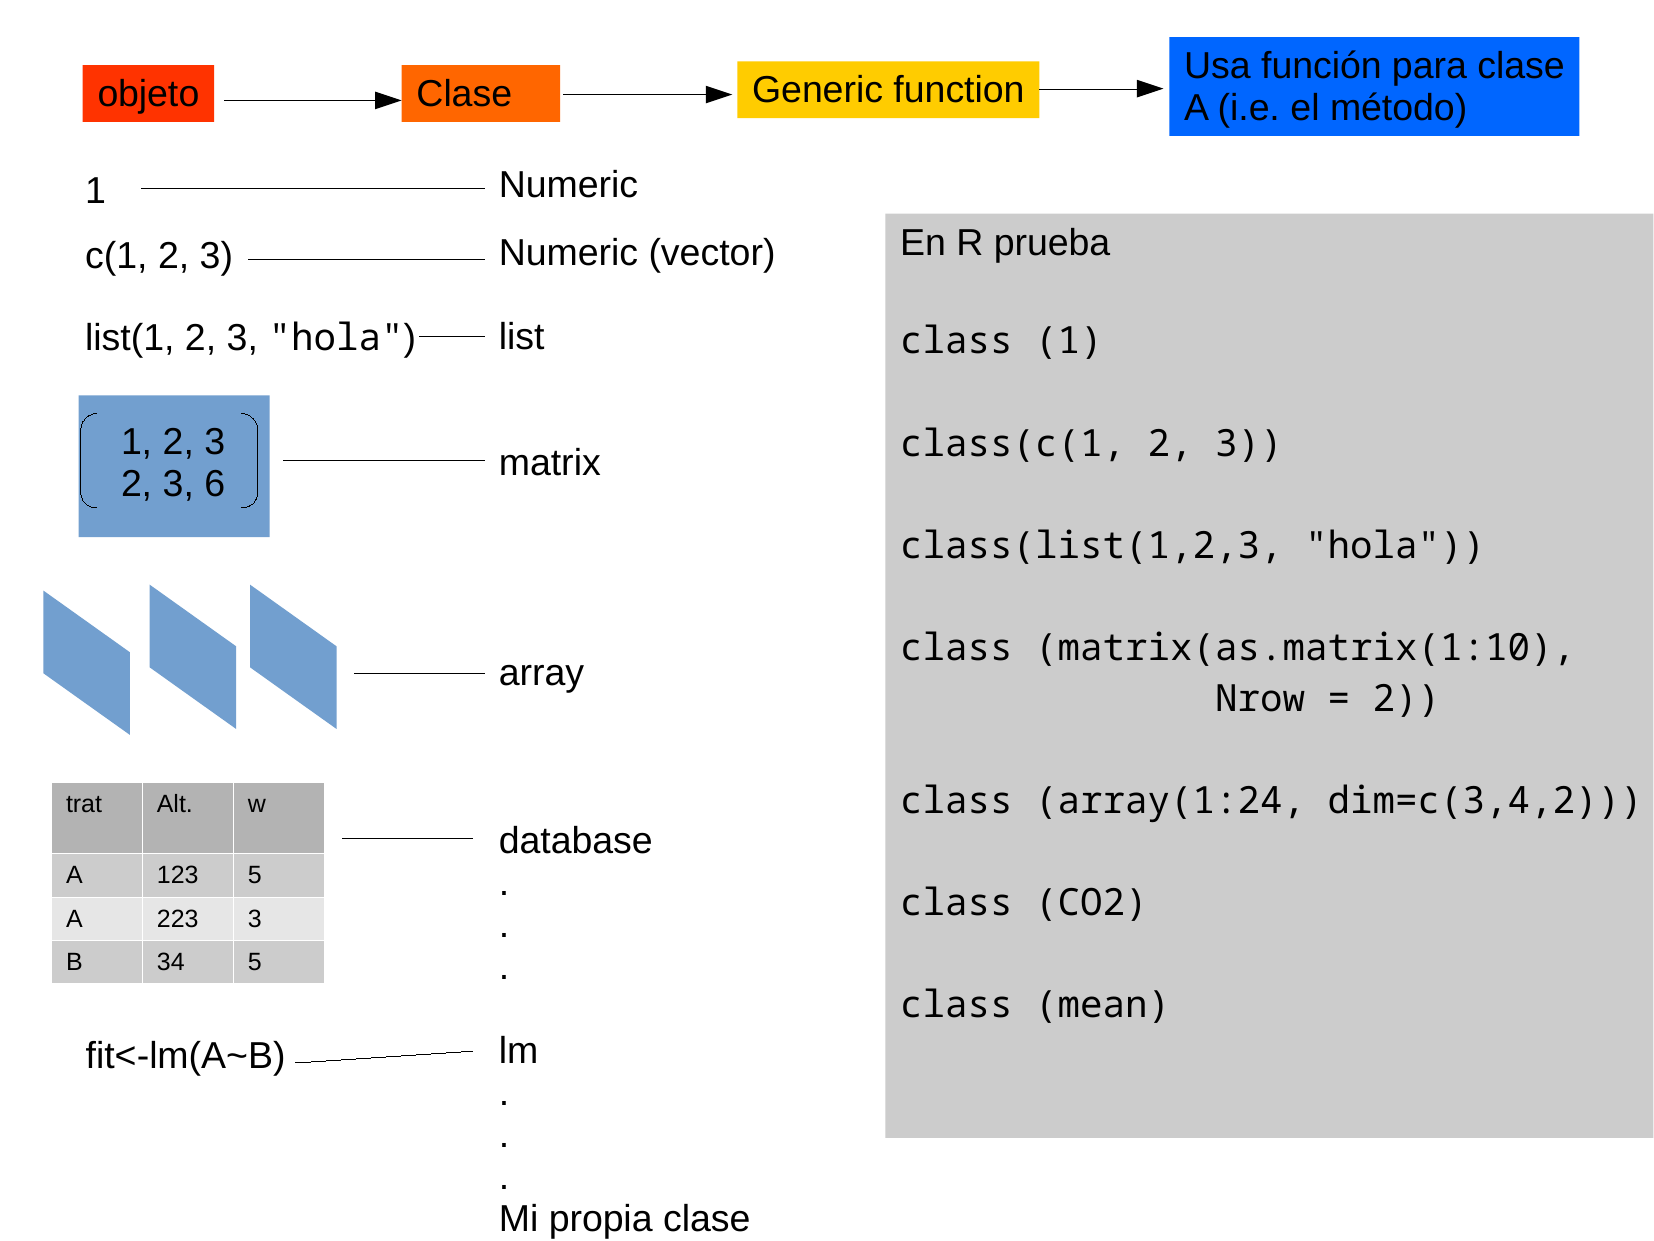

Usa función para clase
A (i.e. el método)
Generic function
objeto
Clase
Numeric
1
En R prueba
class (1)
class(c(1, 2, 3))
class(list(1,2,3, "hola"))
class (matrix(as.matrix(1:10),
 Nrow = 2))
class (array(1:24, dim=c(3,4,2)))
class (CO2)
class (mean)
Numeric (vector)
list
matrix
array
database
.
.
.
lm
.
.
.
Mi propia clase
c(1, 2, 3)
list(1, 2, 3, "hola")
1, 2, 3
2, 3, 6
| trat | Alt. | w |
| --- | --- | --- |
| A | 123 | 5 |
| A | 223 | 3 |
| B | 34 | 5 |
fit<-lm(A~B)